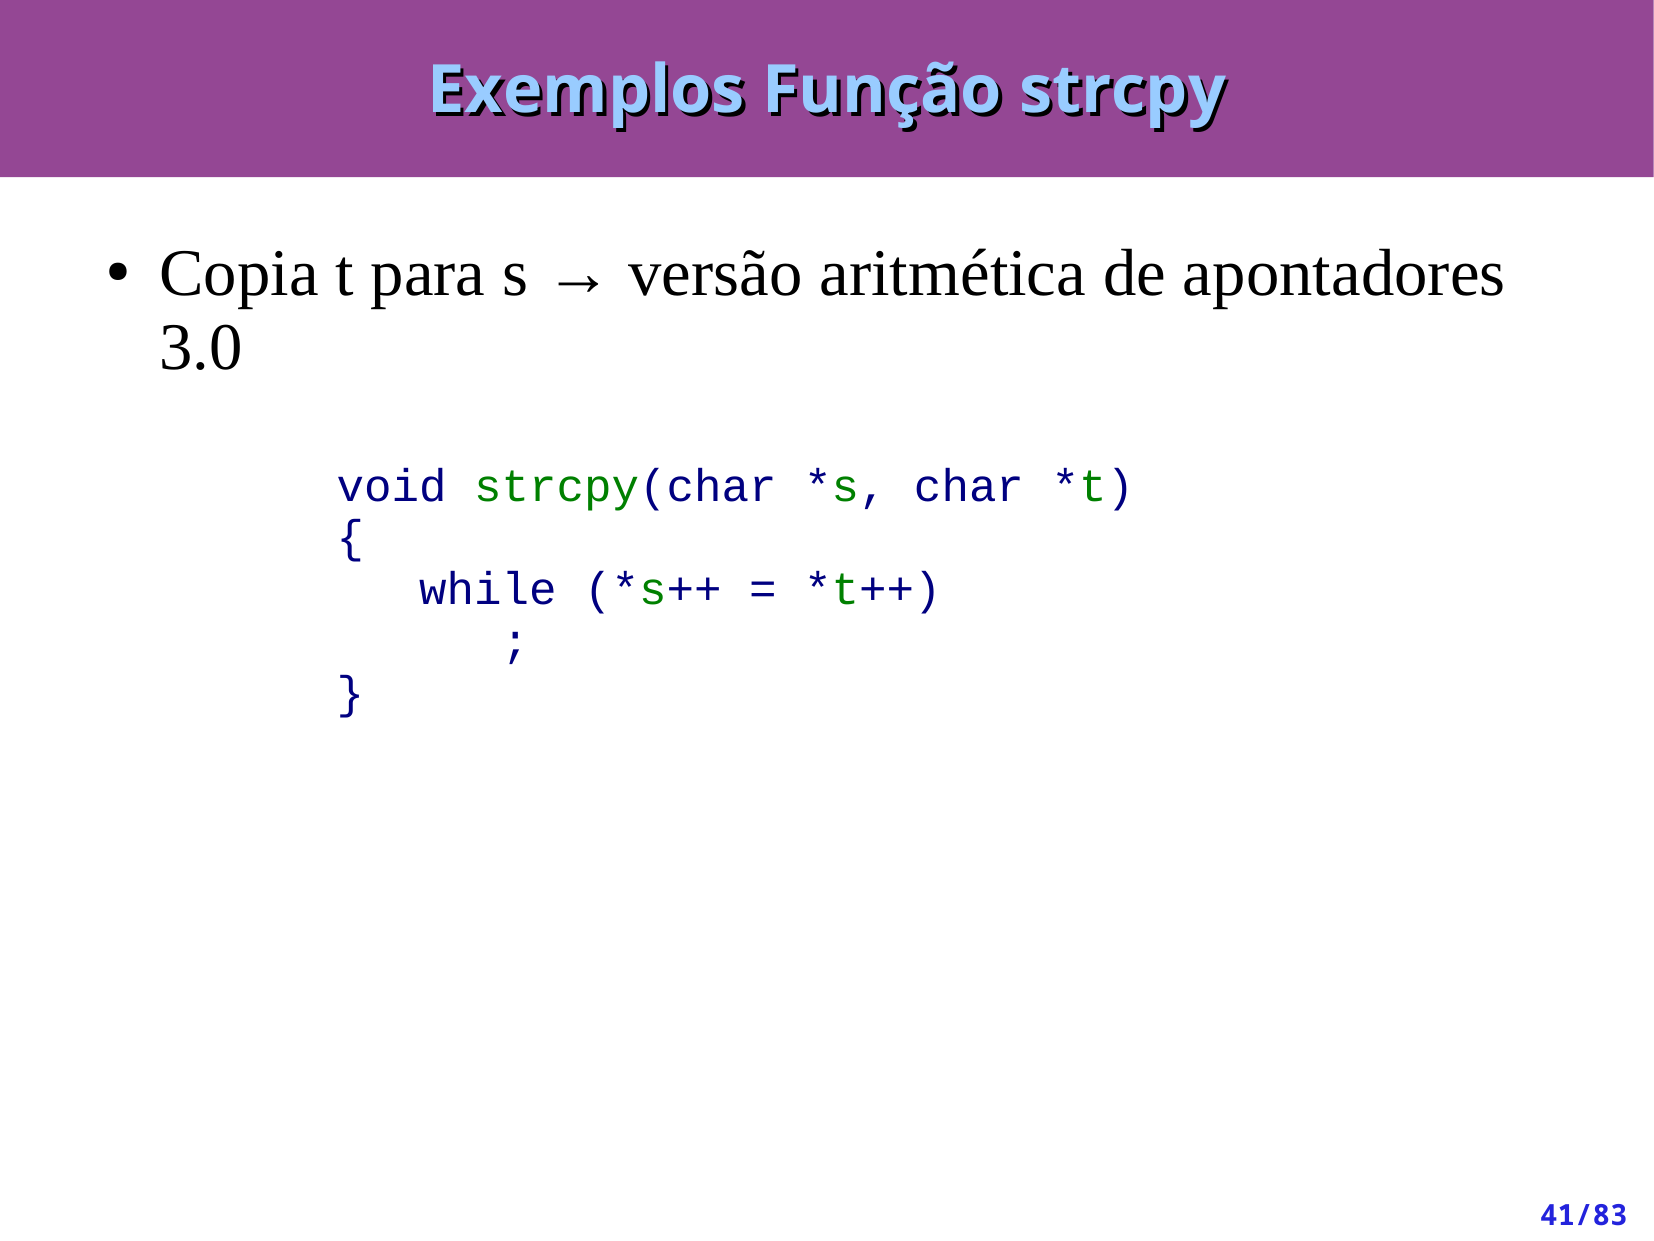

# Exemplos Função strcpy
Copia t para s → versão aritmética de apontadores 3.0
void strcpy(char *s, char *t)
{
 while (*s++ = *t++)
 ;
}
41